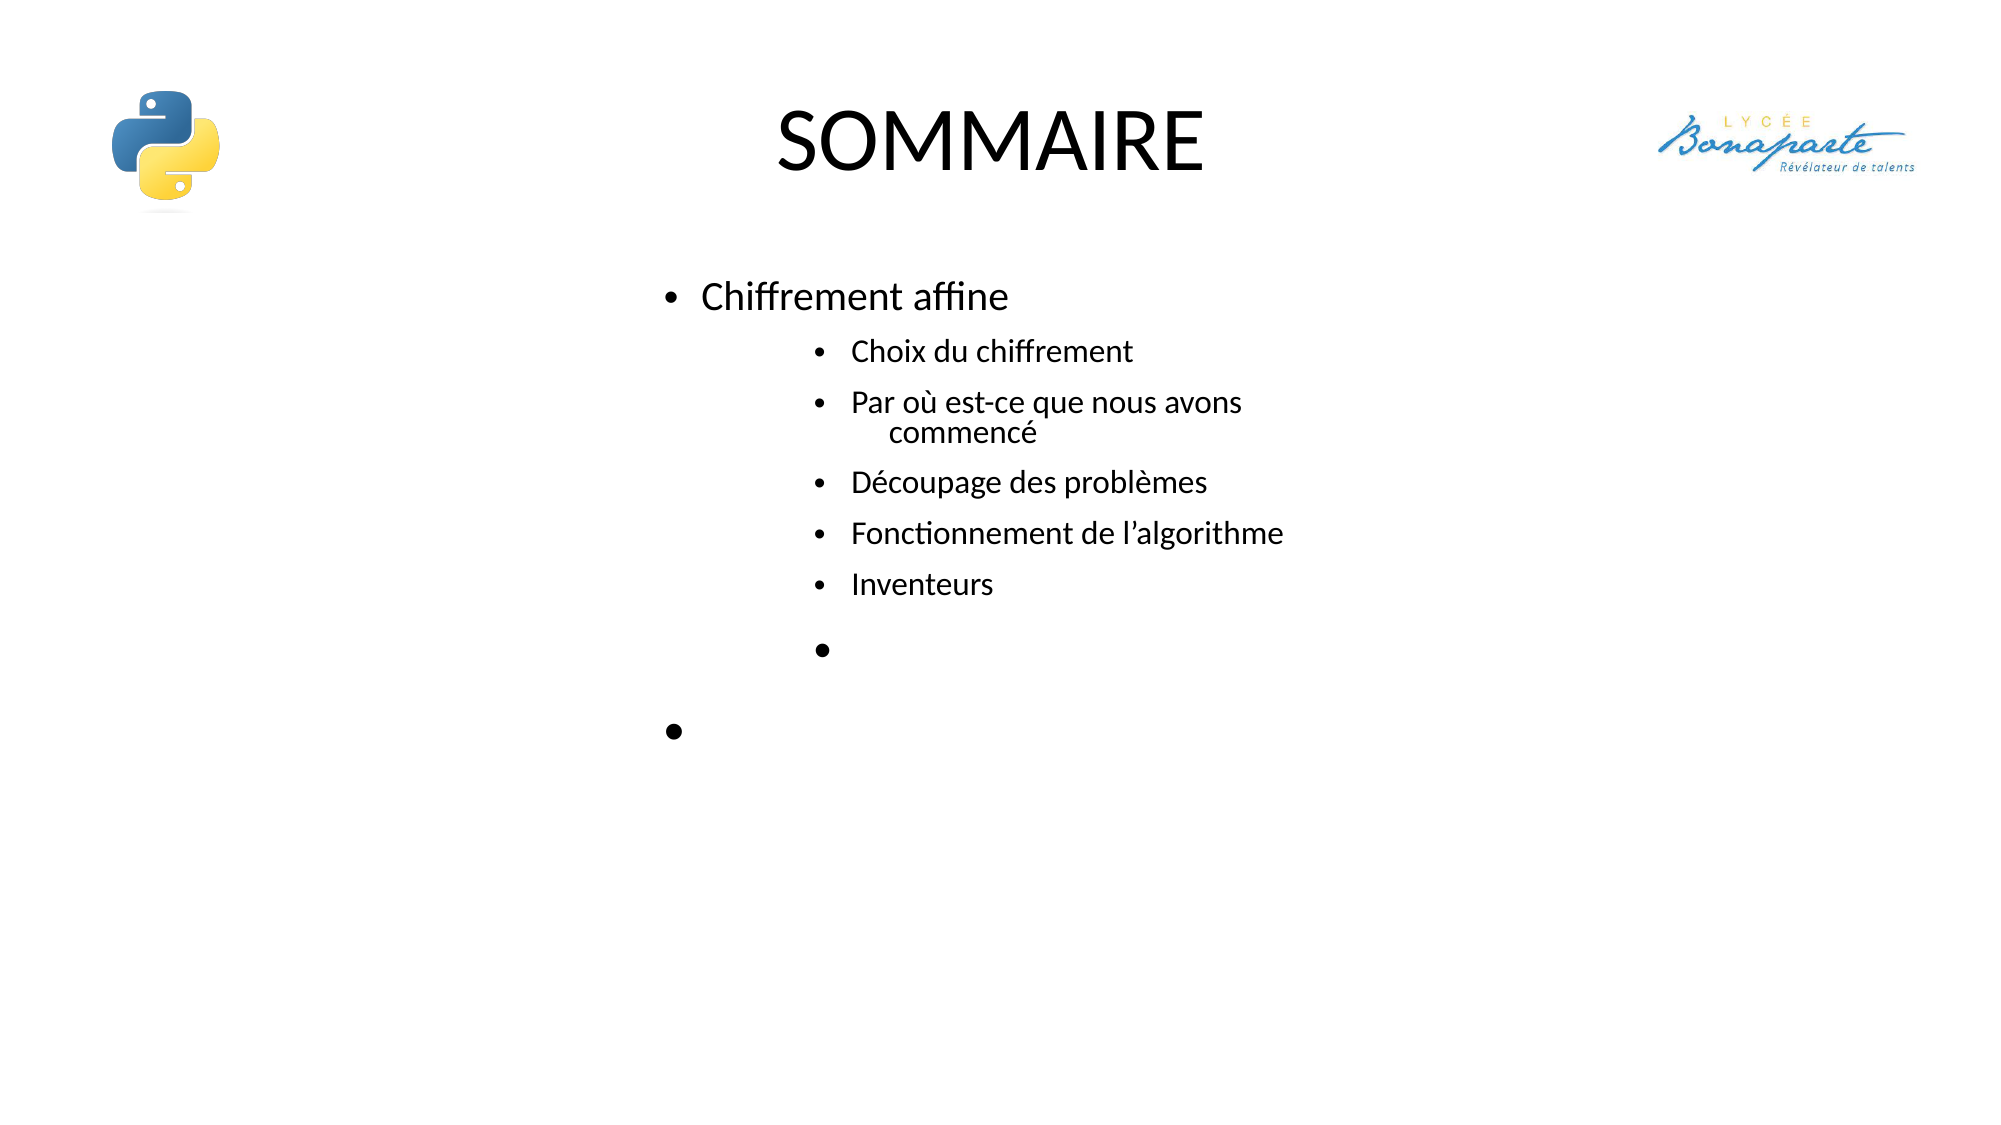

SOMMAIRE
Chiffrement affine
Choix du chiffrement
Par où est-ce que nous avons commencé
Découpage des problèmes
Fonctionnement de l’algorithme
Inventeurs